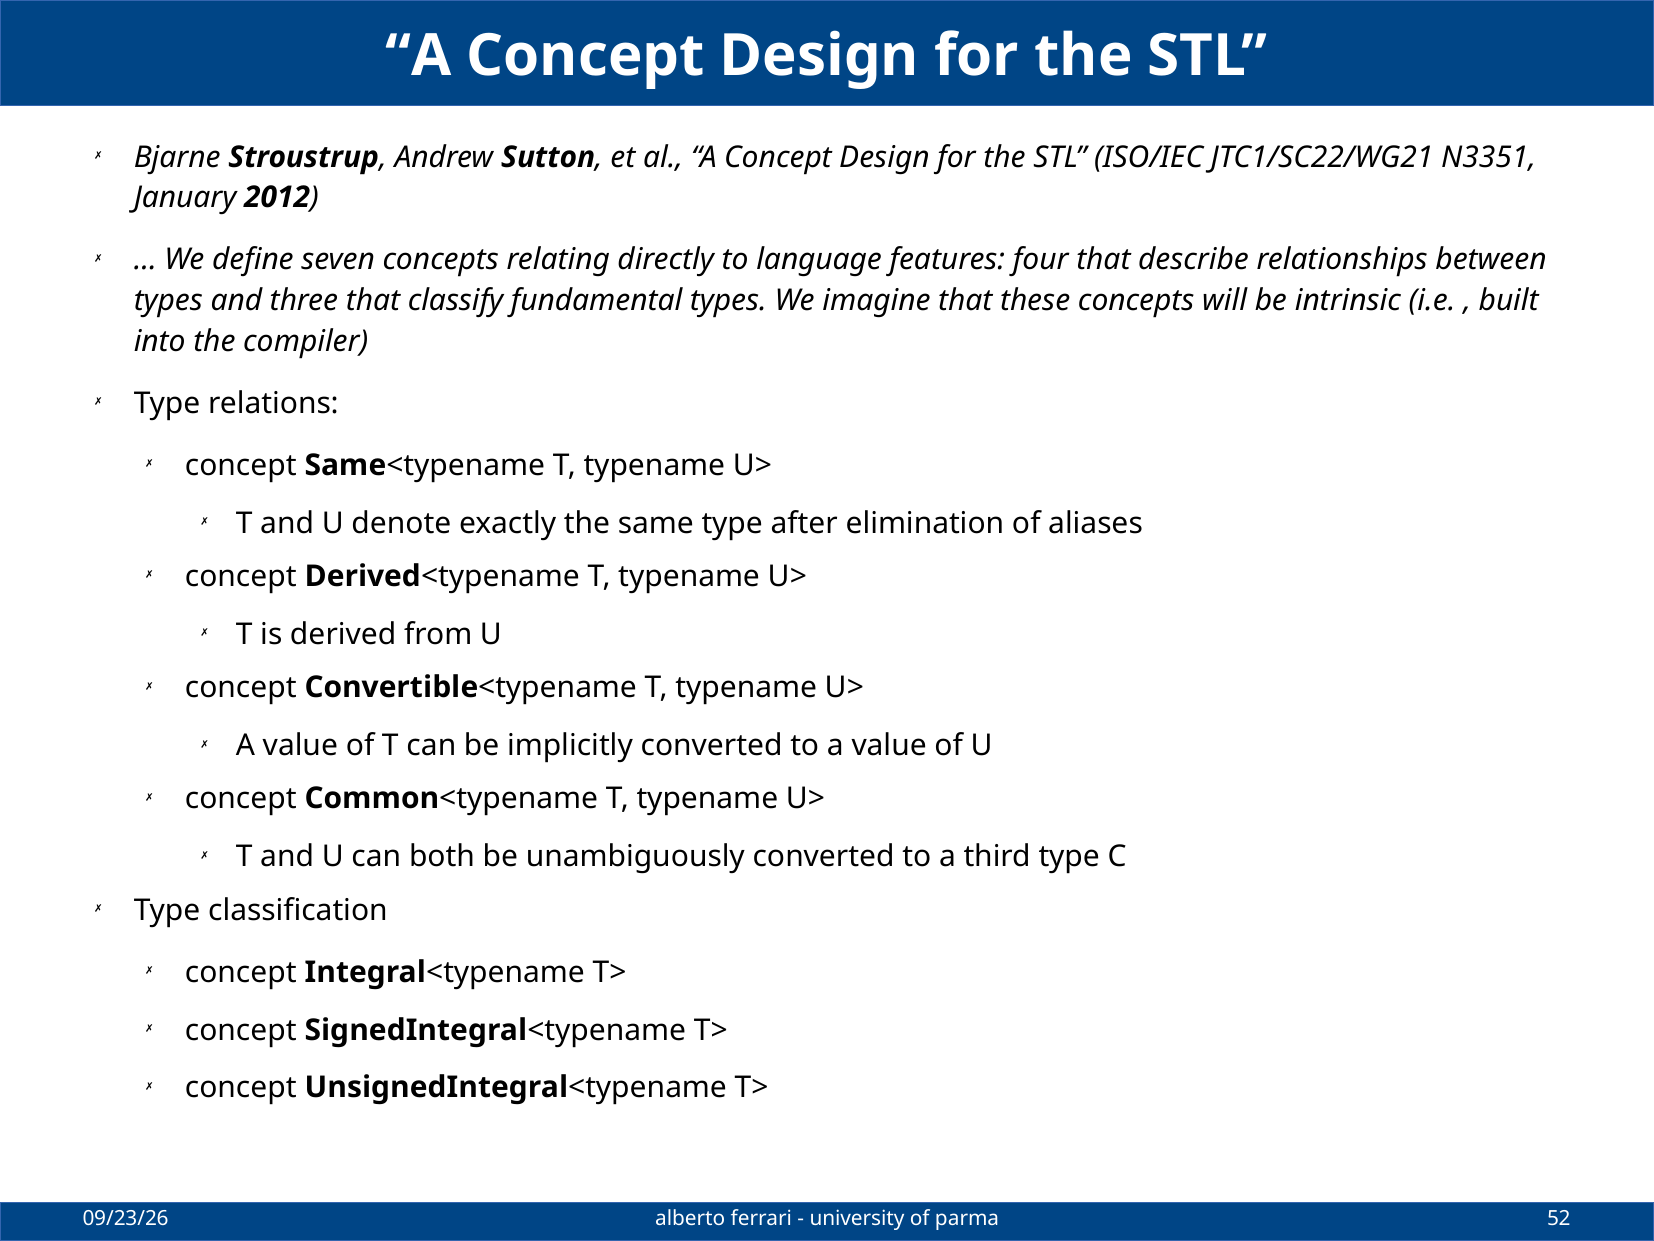

# “A Concept Design for the STL”
Bjarne Stroustrup, Andrew Sutton, et al., “A Concept Design for the STL” (ISO/IEC JTC1/SC22/WG21 N3351, January 2012)
… We define seven concepts relating directly to language features: four that describe relationships between types and three that classify fundamental types. We imagine that these concepts will be intrinsic (i.e. , built into the compiler)
Type relations:
concept Same<typename T, typename U>
T and U denote exactly the same type after elimination of aliases
concept Derived<typename T, typename U>
T is derived from U
concept Convertible<typename T, typename U>
A value of T can be implicitly converted to a value of U
concept Common<typename T, typename U>
T and U can both be unambiguously converted to a third type C
Type classification
concept Integral<typename T>
concept SignedIntegral<typename T>
concept UnsignedIntegral<typename T>
alberto ferrari - university of parma
52